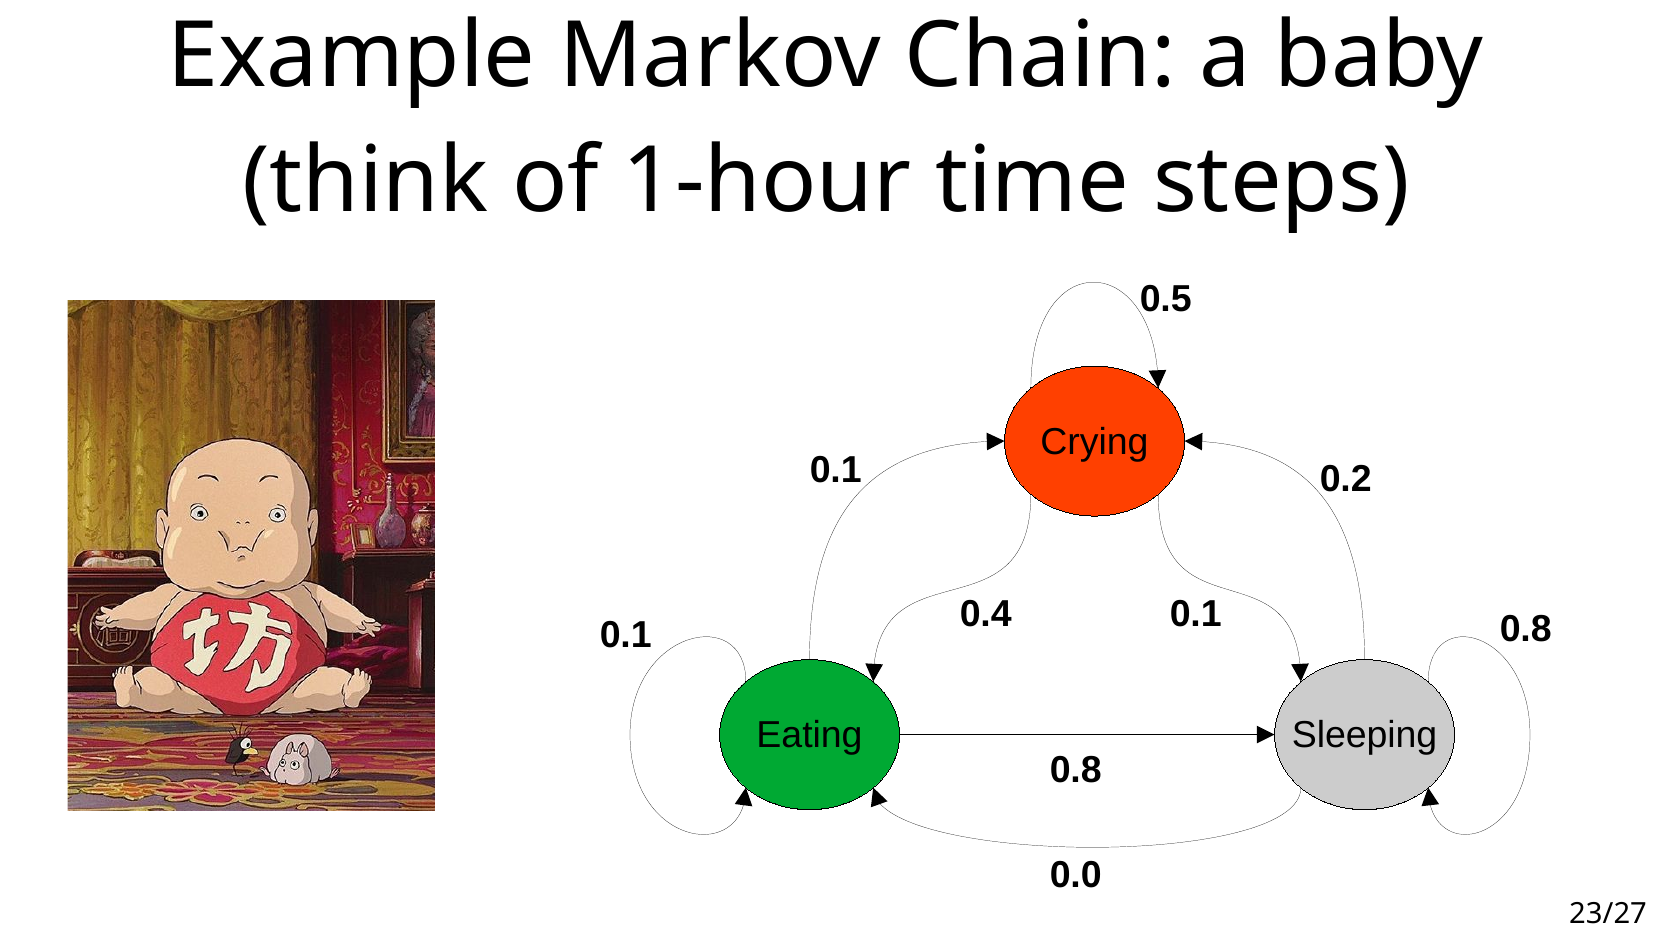

# Example Markov Chain: a baby (think of 1-hour time steps)
0.5
Crying
0.1
0.2
0.4
0.1
0.8
0.1
Eating
Sleeping
0.8
0.0
23